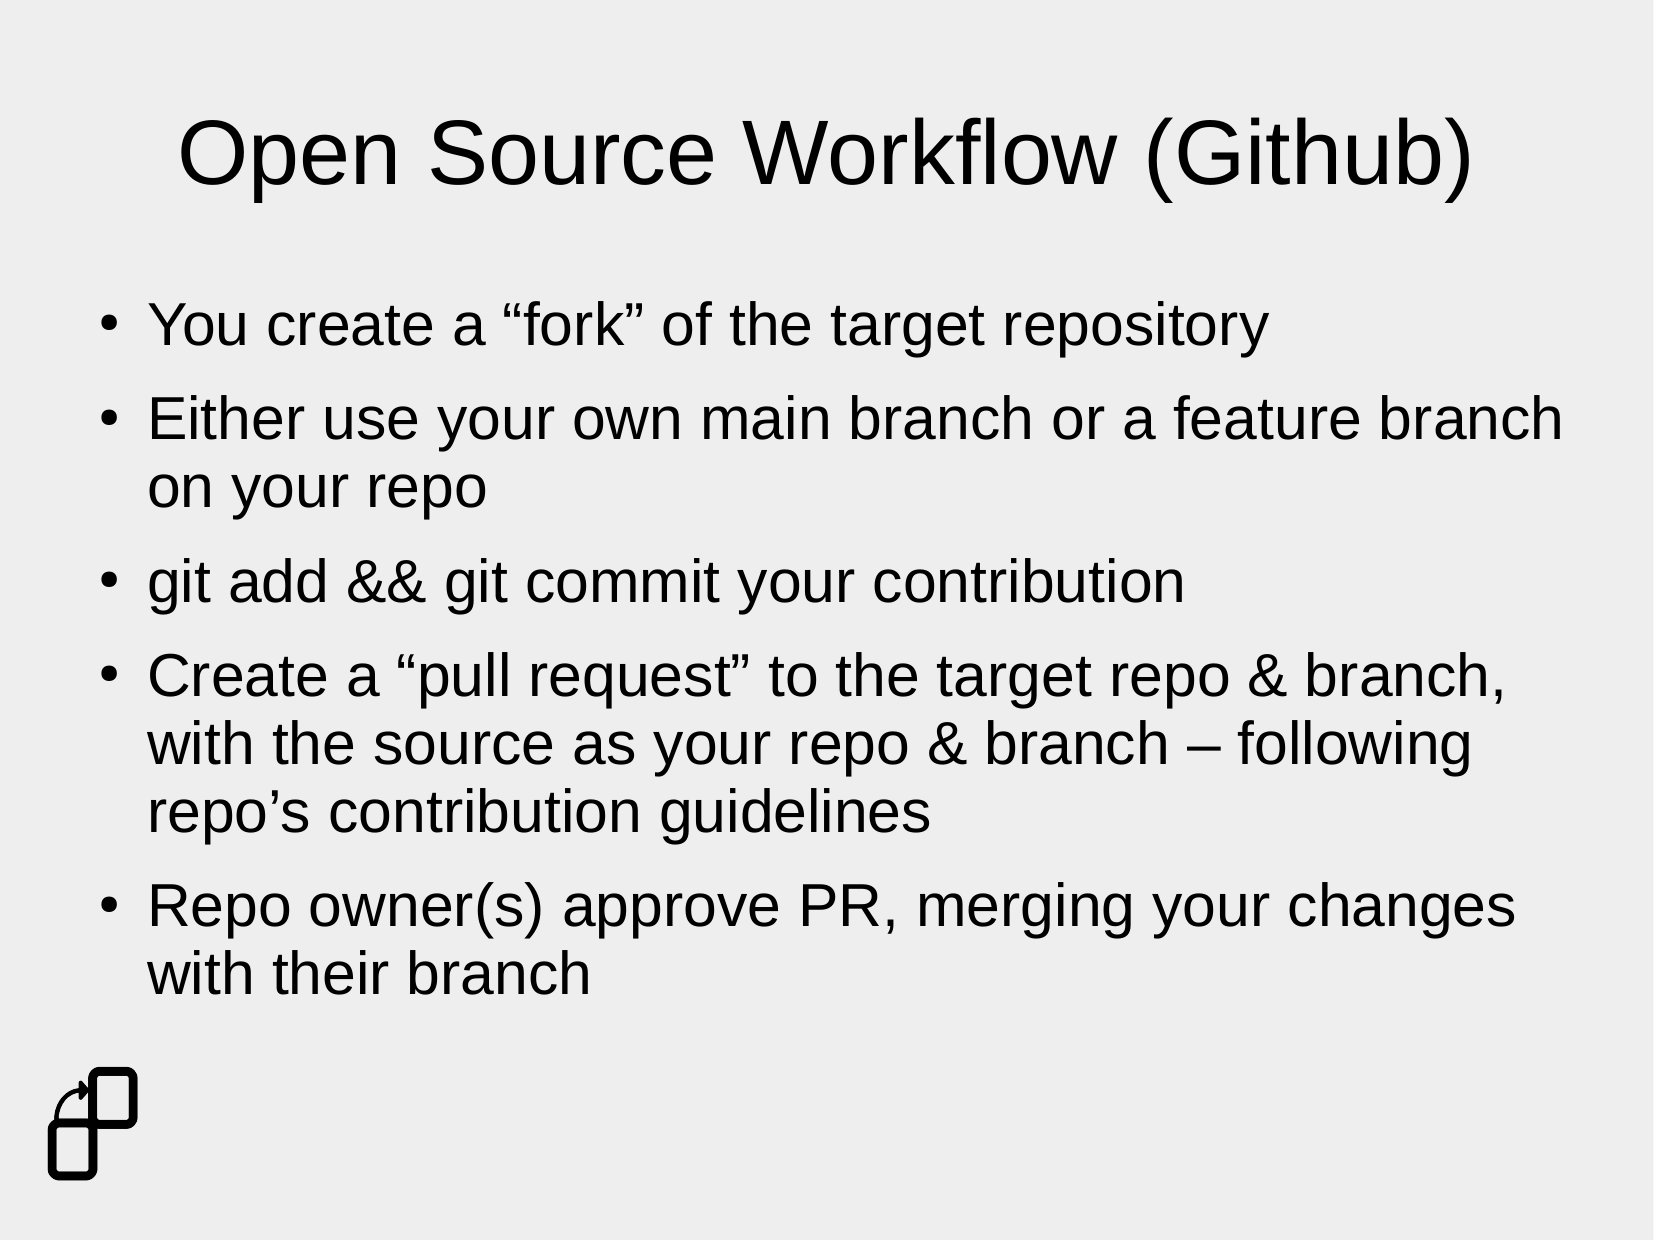

# Open Source Workflow (Github)
You create a “fork” of the target repository
Either use your own main branch or a feature branch on your repo
git add && git commit your contribution
Create a “pull request” to the target repo & branch, with the source as your repo & branch – following repo’s contribution guidelines
Repo owner(s) approve PR, merging your changes with their branch